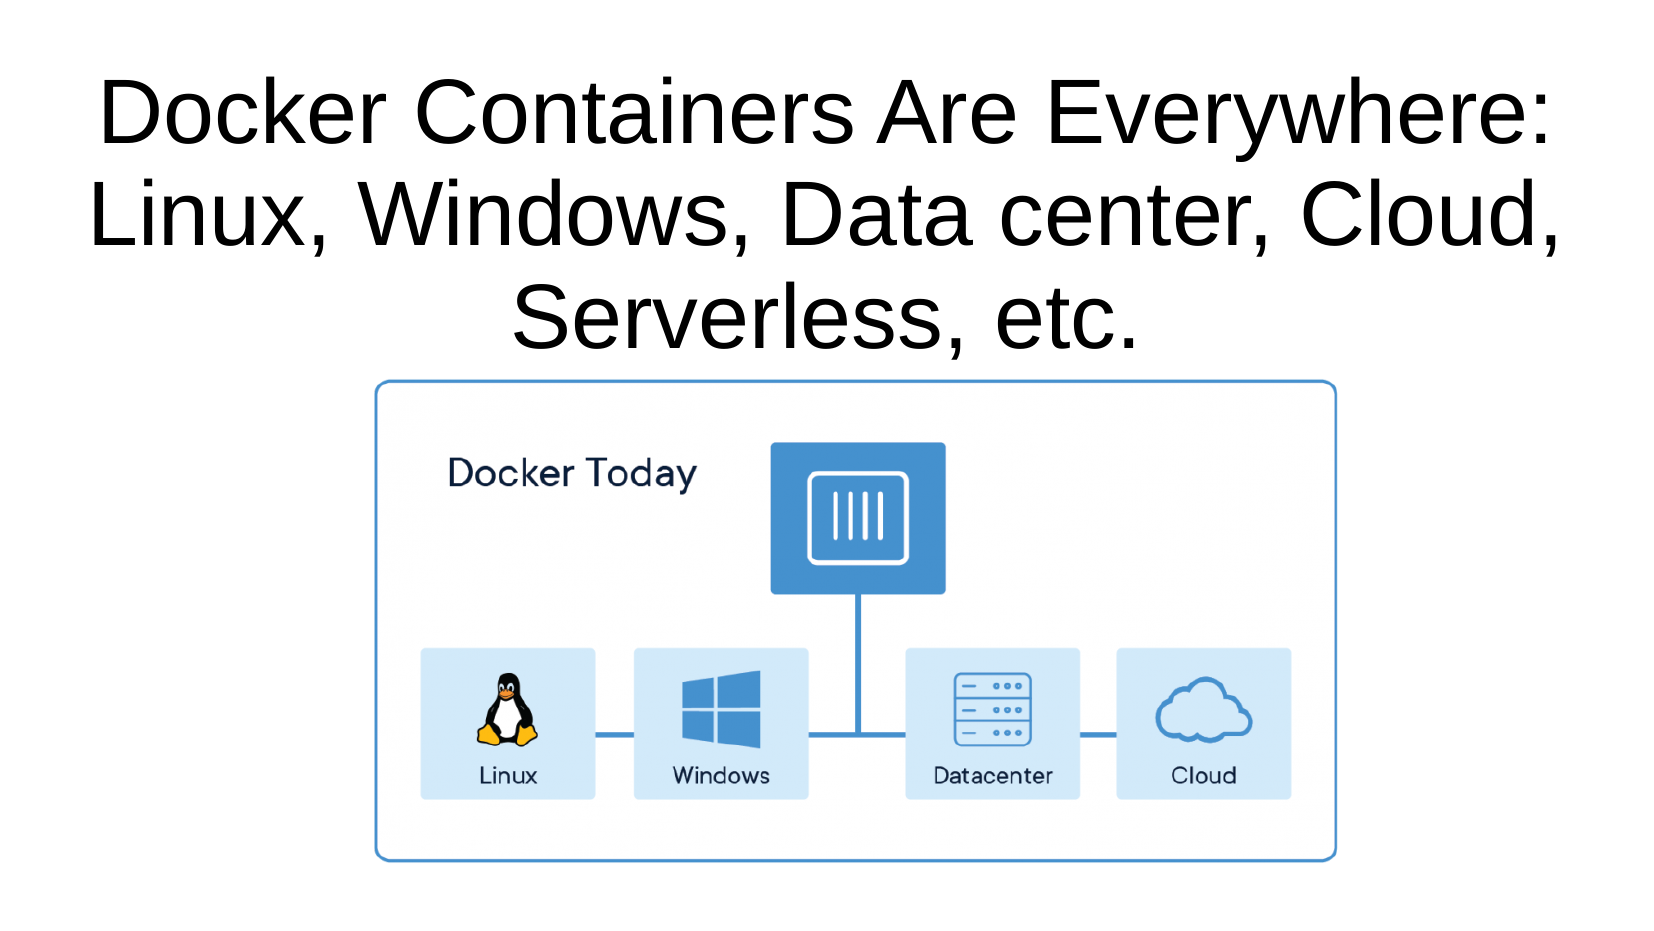

# Docker Containers Are Everywhere: Linux, Windows, Data center, Cloud, Serverless, etc.